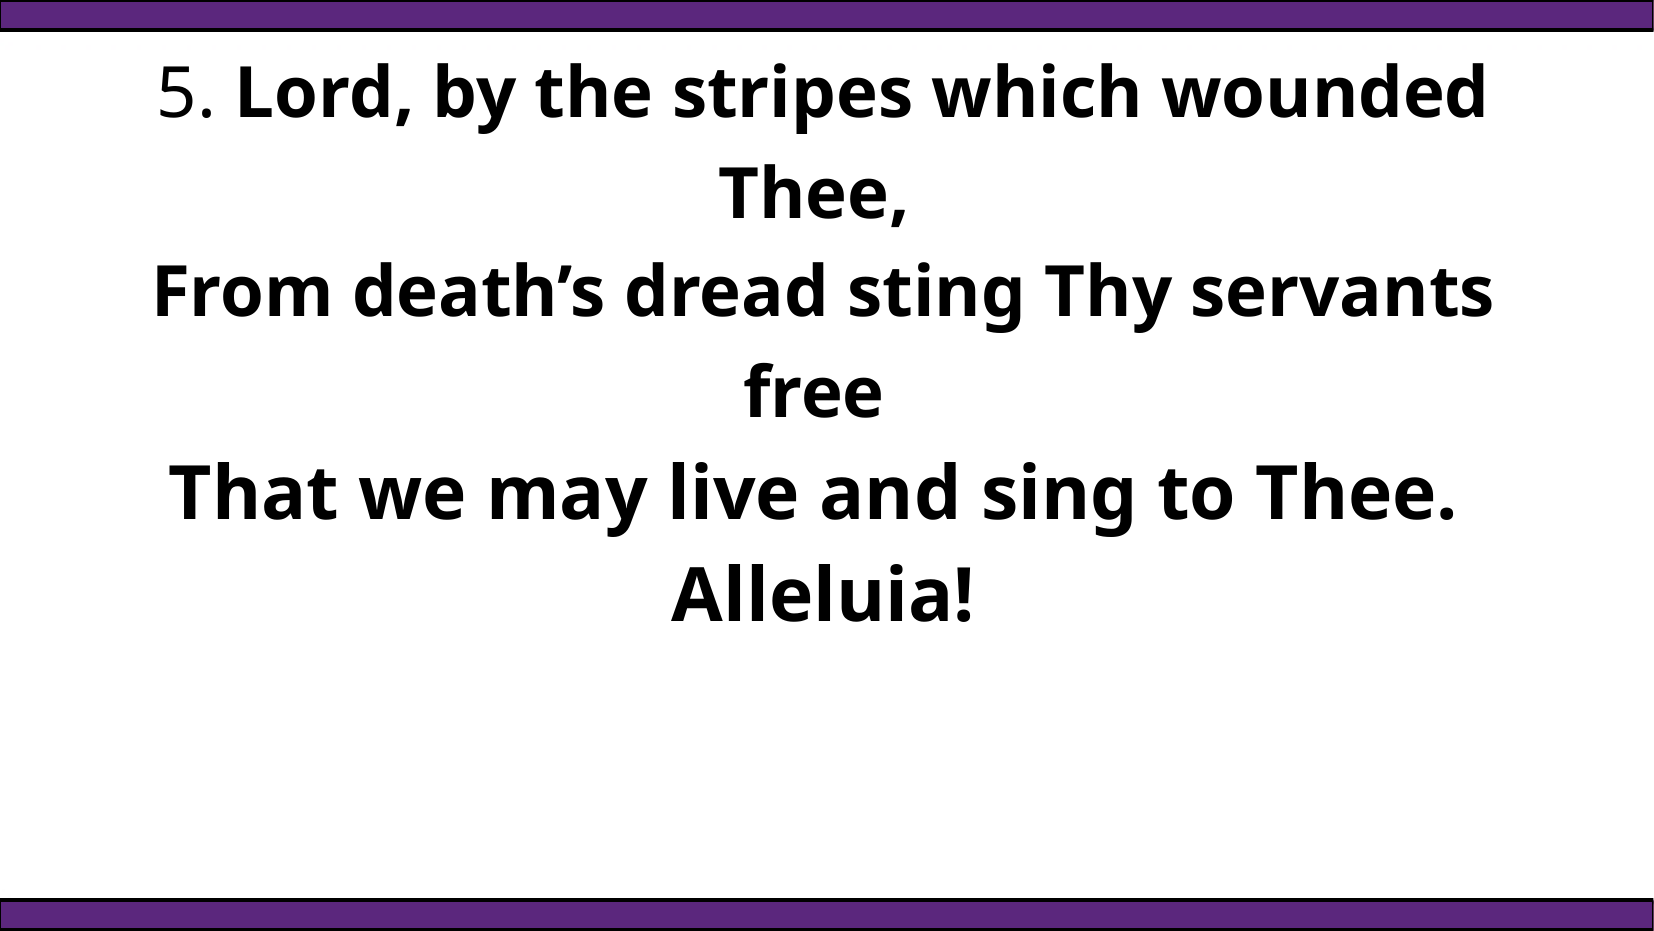

5. Lord, by the stripes which wounded Thee,
From death’s dread sting Thy servants free
That we may live and sing to Thee.
Alleluia!